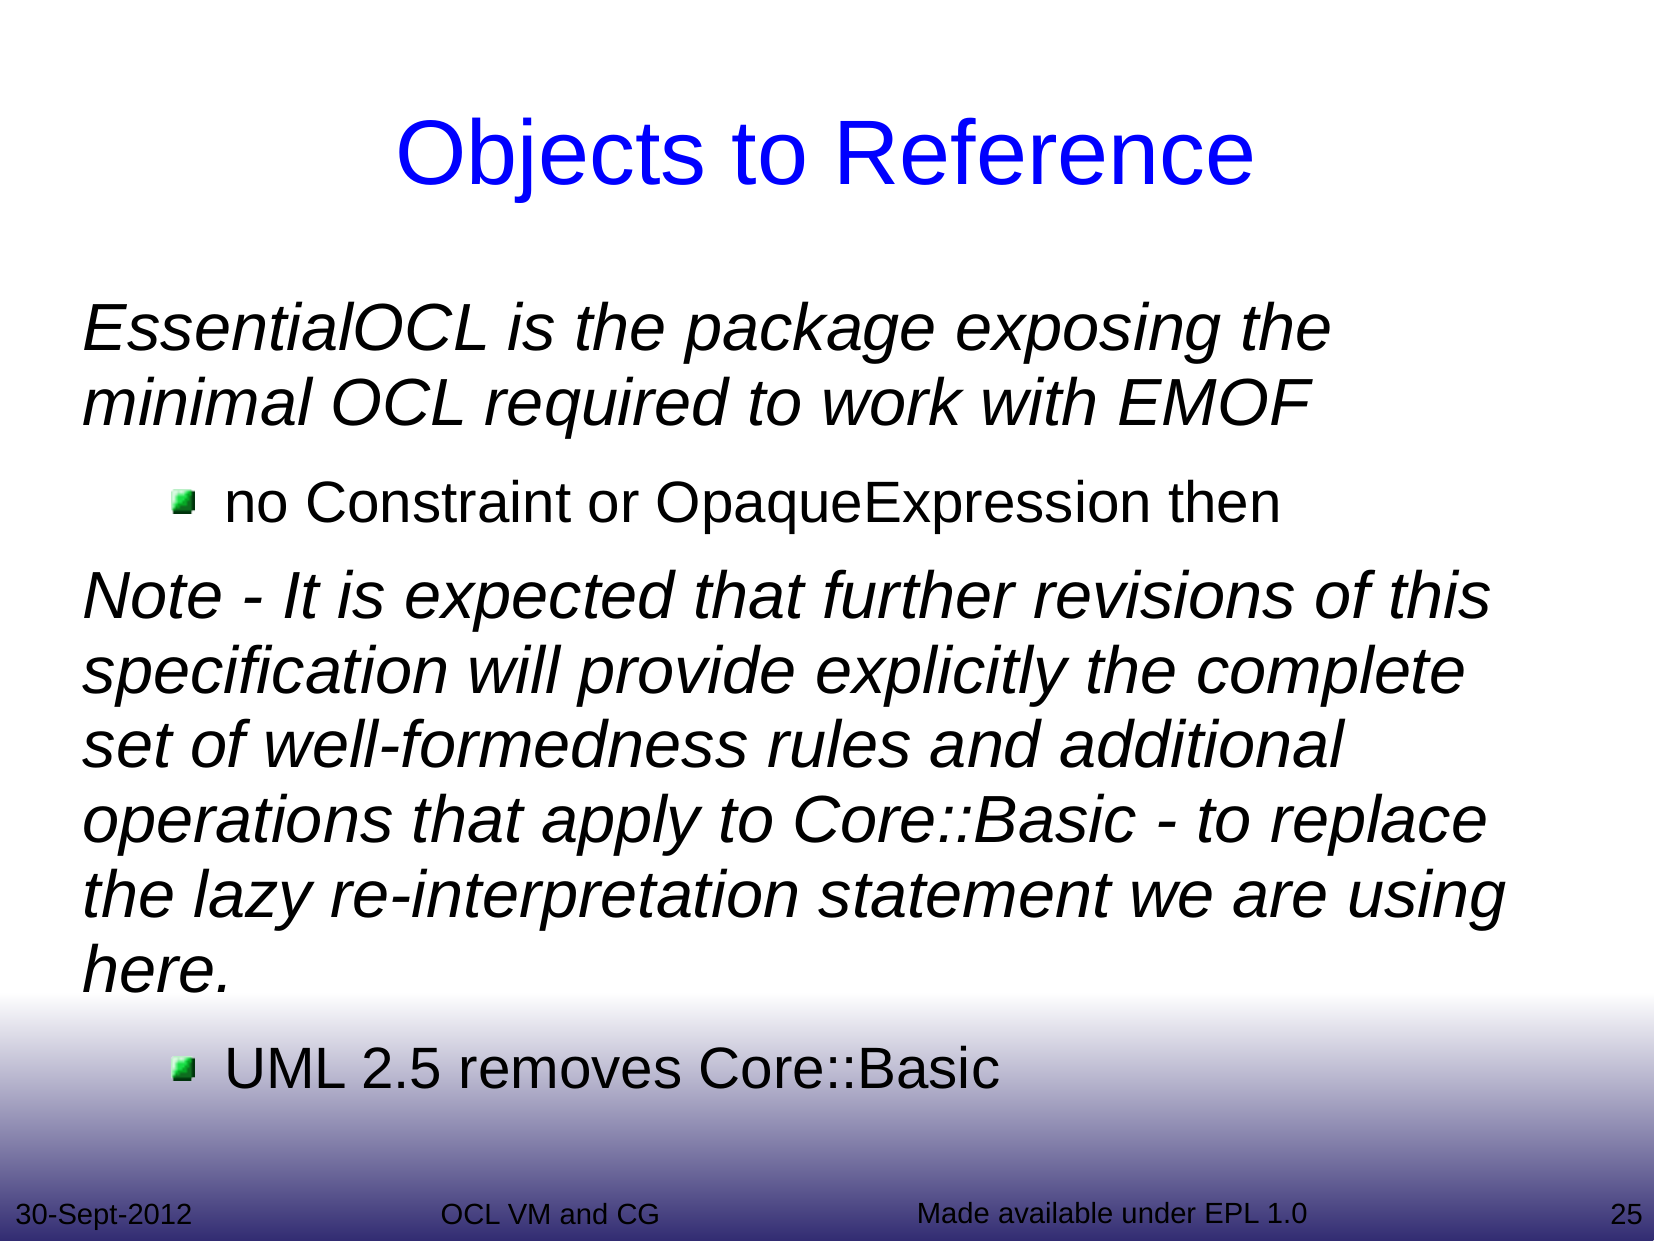

# Objects to Reference
EssentialOCL is the package exposing the minimal OCL required to work with EMOF
no Constraint or OpaqueExpression then
Note - It is expected that further revisions of this specification will provide explicitly the complete set of well-formedness rules and additional operations that apply to Core::Basic - to replace the lazy re-interpretation statement we are using here.
UML 2.5 removes Core::Basic
30-Sept-2012
OCL VM and CG
25